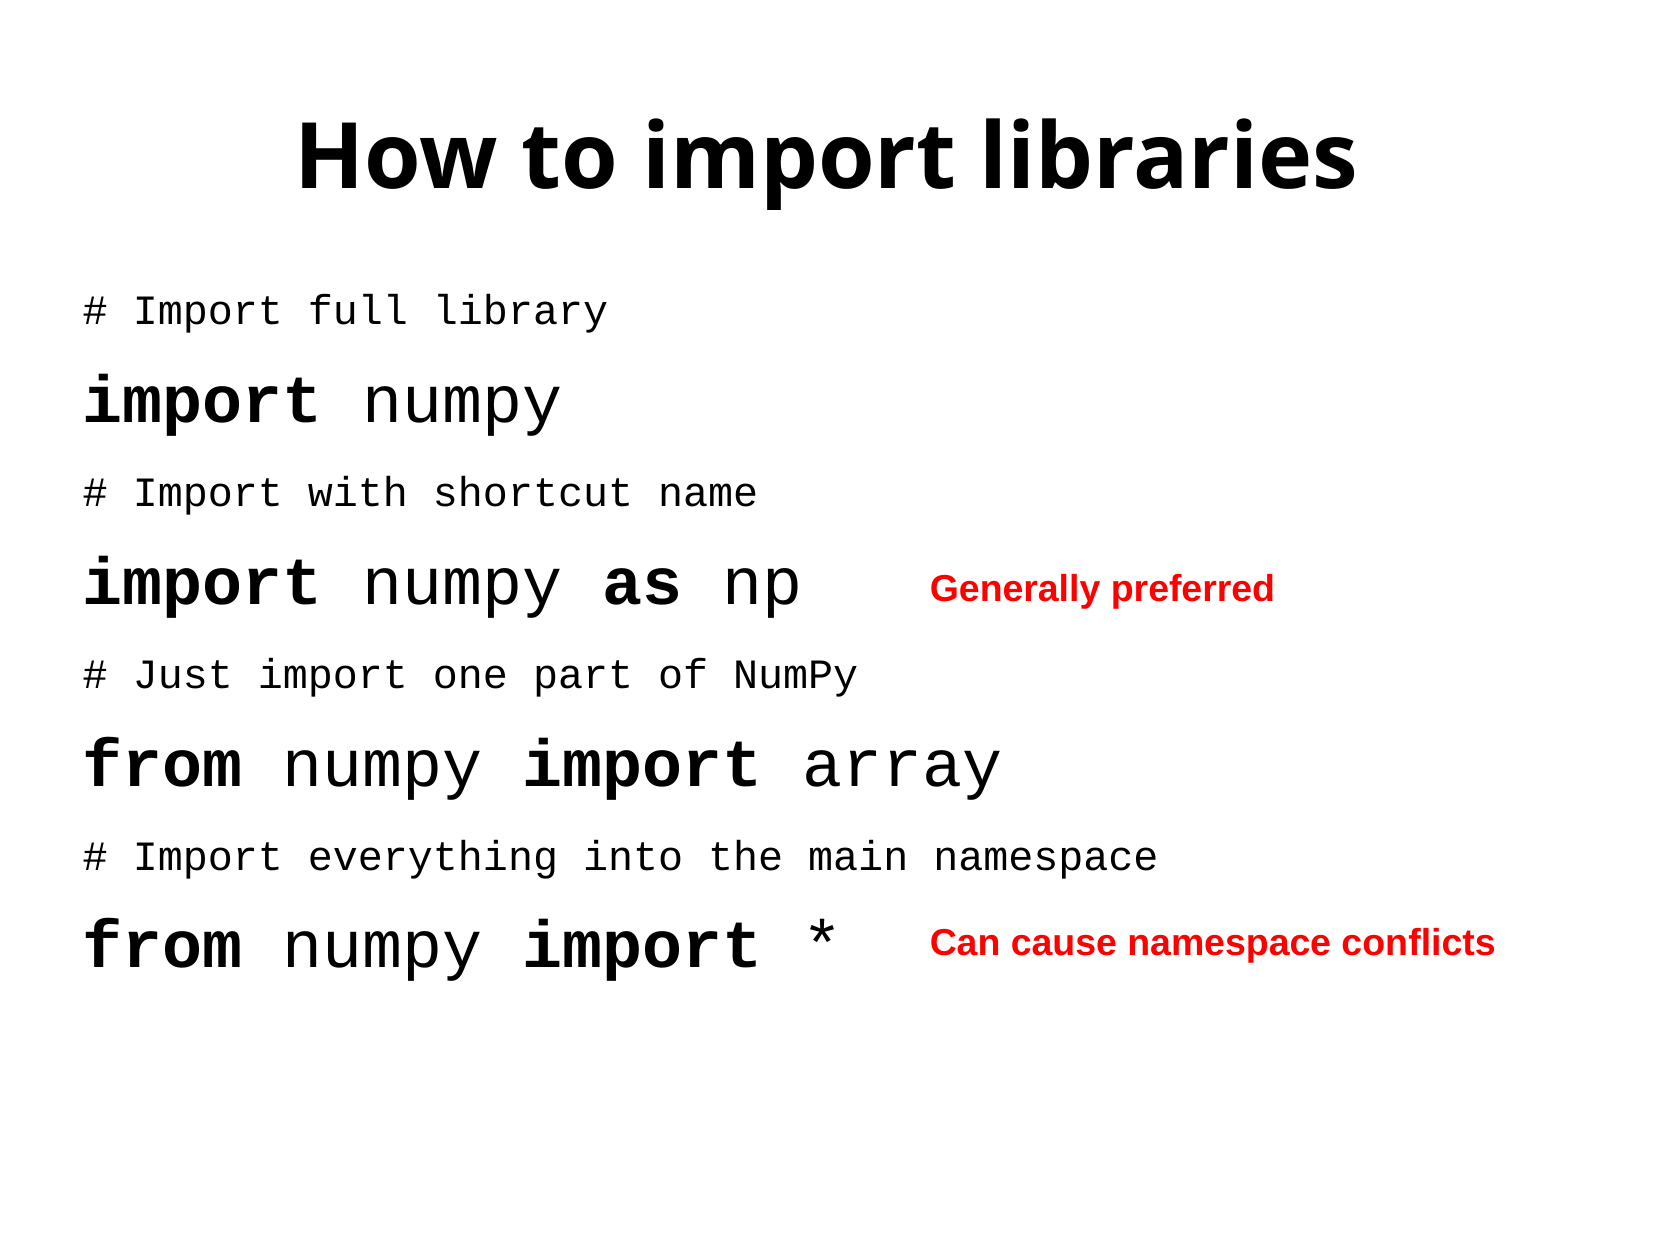

# How to import libraries
# Import full library
import numpy
# Import with shortcut name
import numpy as np
# Just import one part of NumPy
from numpy import array
# Import everything into the main namespace
from numpy import *
Generally preferred
Can cause namespace conflicts